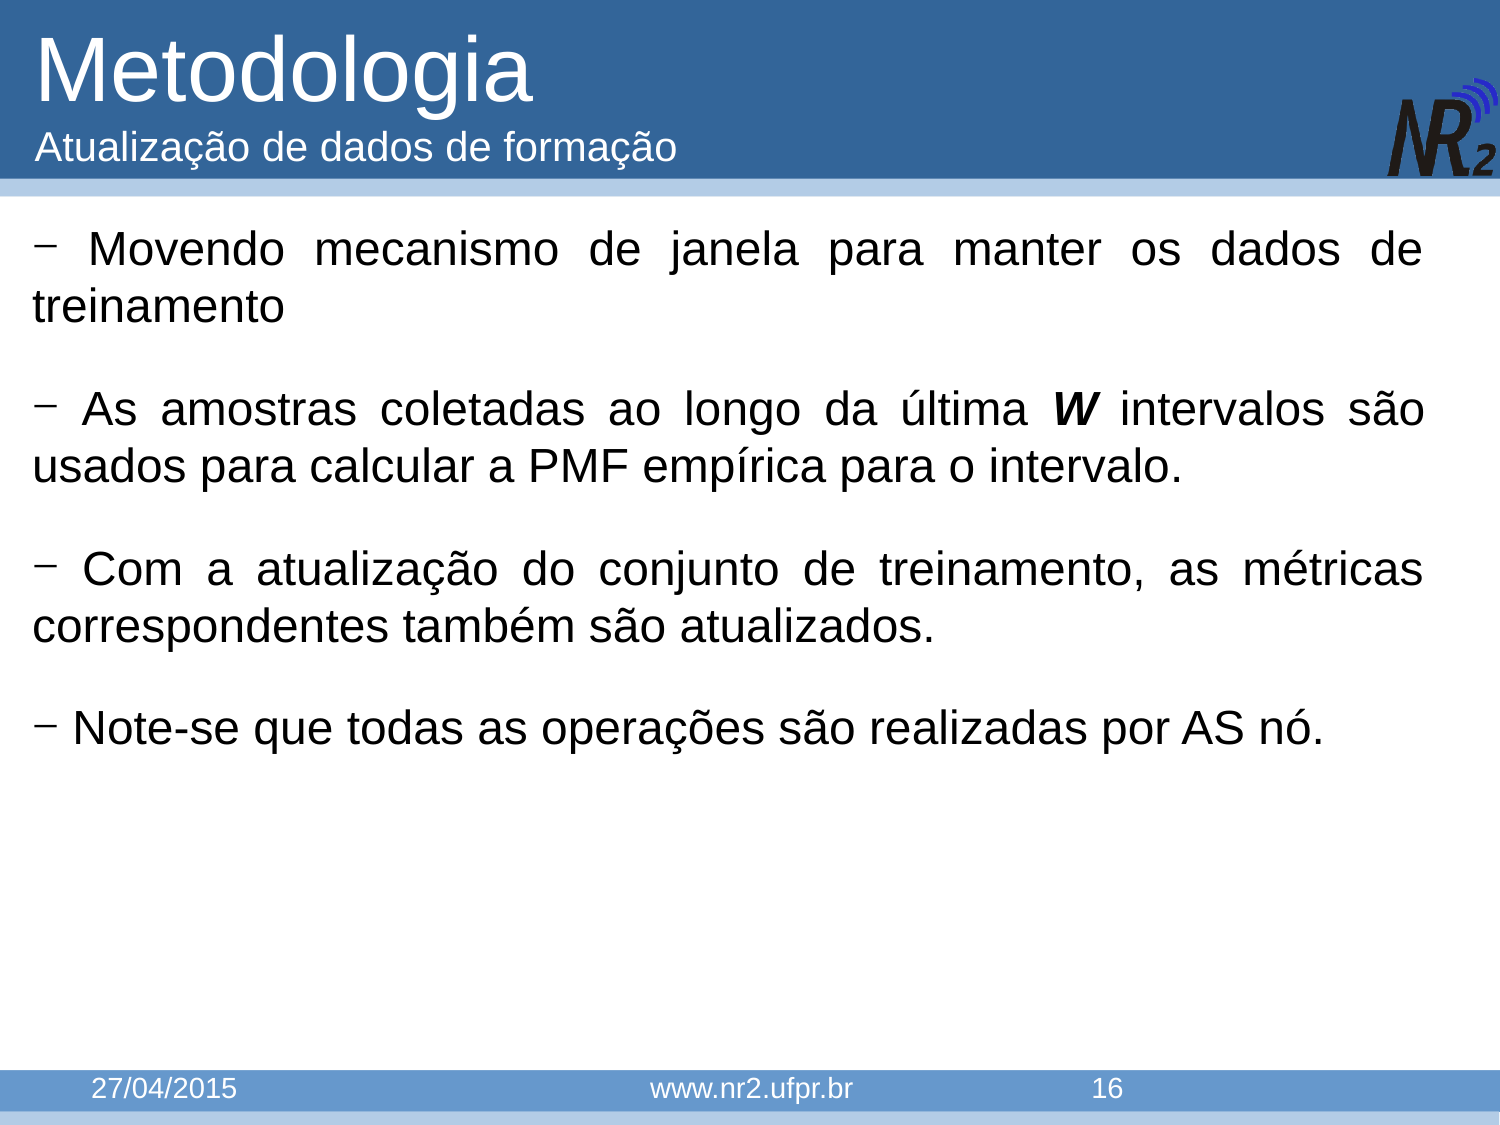

Metodologia
Atualização de dados de formação
 Movendo mecanismo de janela para manter os dados de treinamento
 As amostras coletadas ao longo da última W intervalos são usados para calcular a PMF empírica para o intervalo.
 Com a atualização do conjunto de treinamento, as métricas correspondentes também são atualizados.
 Note-se que todas as operações são realizadas por AS nó.
27/04/2015
www.nr2.ufpr.br